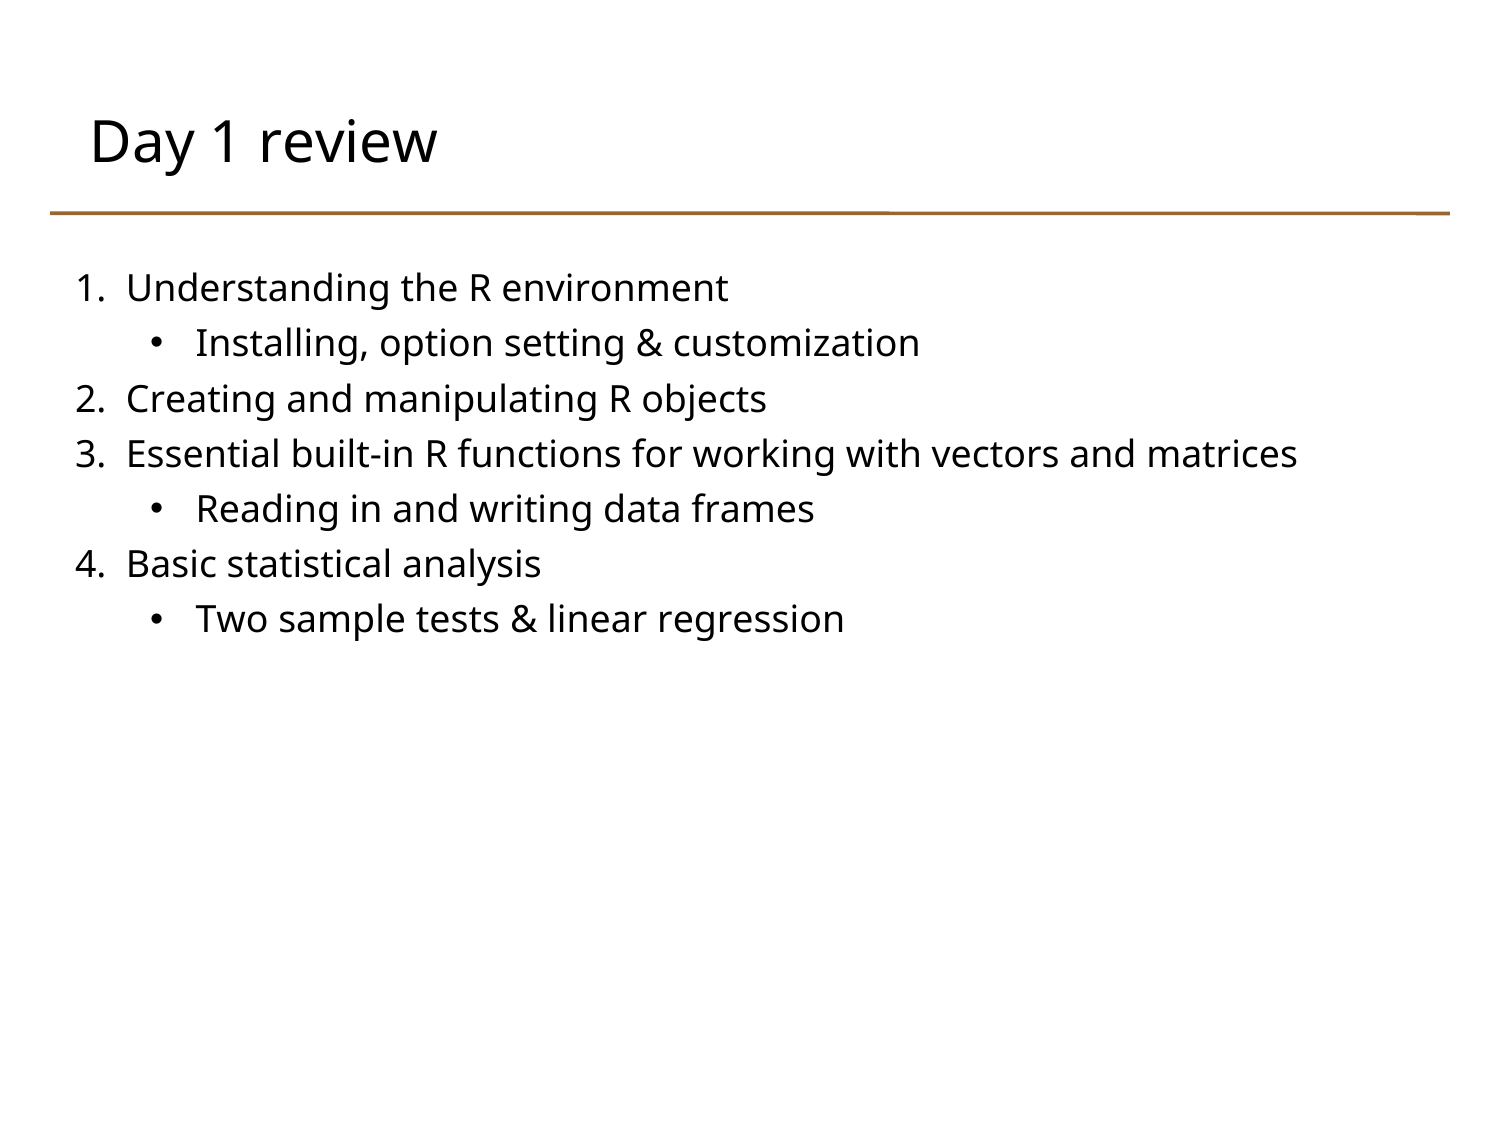

Day 1 review
1. Understanding the R environment
Installing, option setting & customization
2. Creating and manipulating R objects
3. Essential built-in R functions for working with vectors and matrices
Reading in and writing data frames
4. Basic statistical analysis
Two sample tests & linear regression